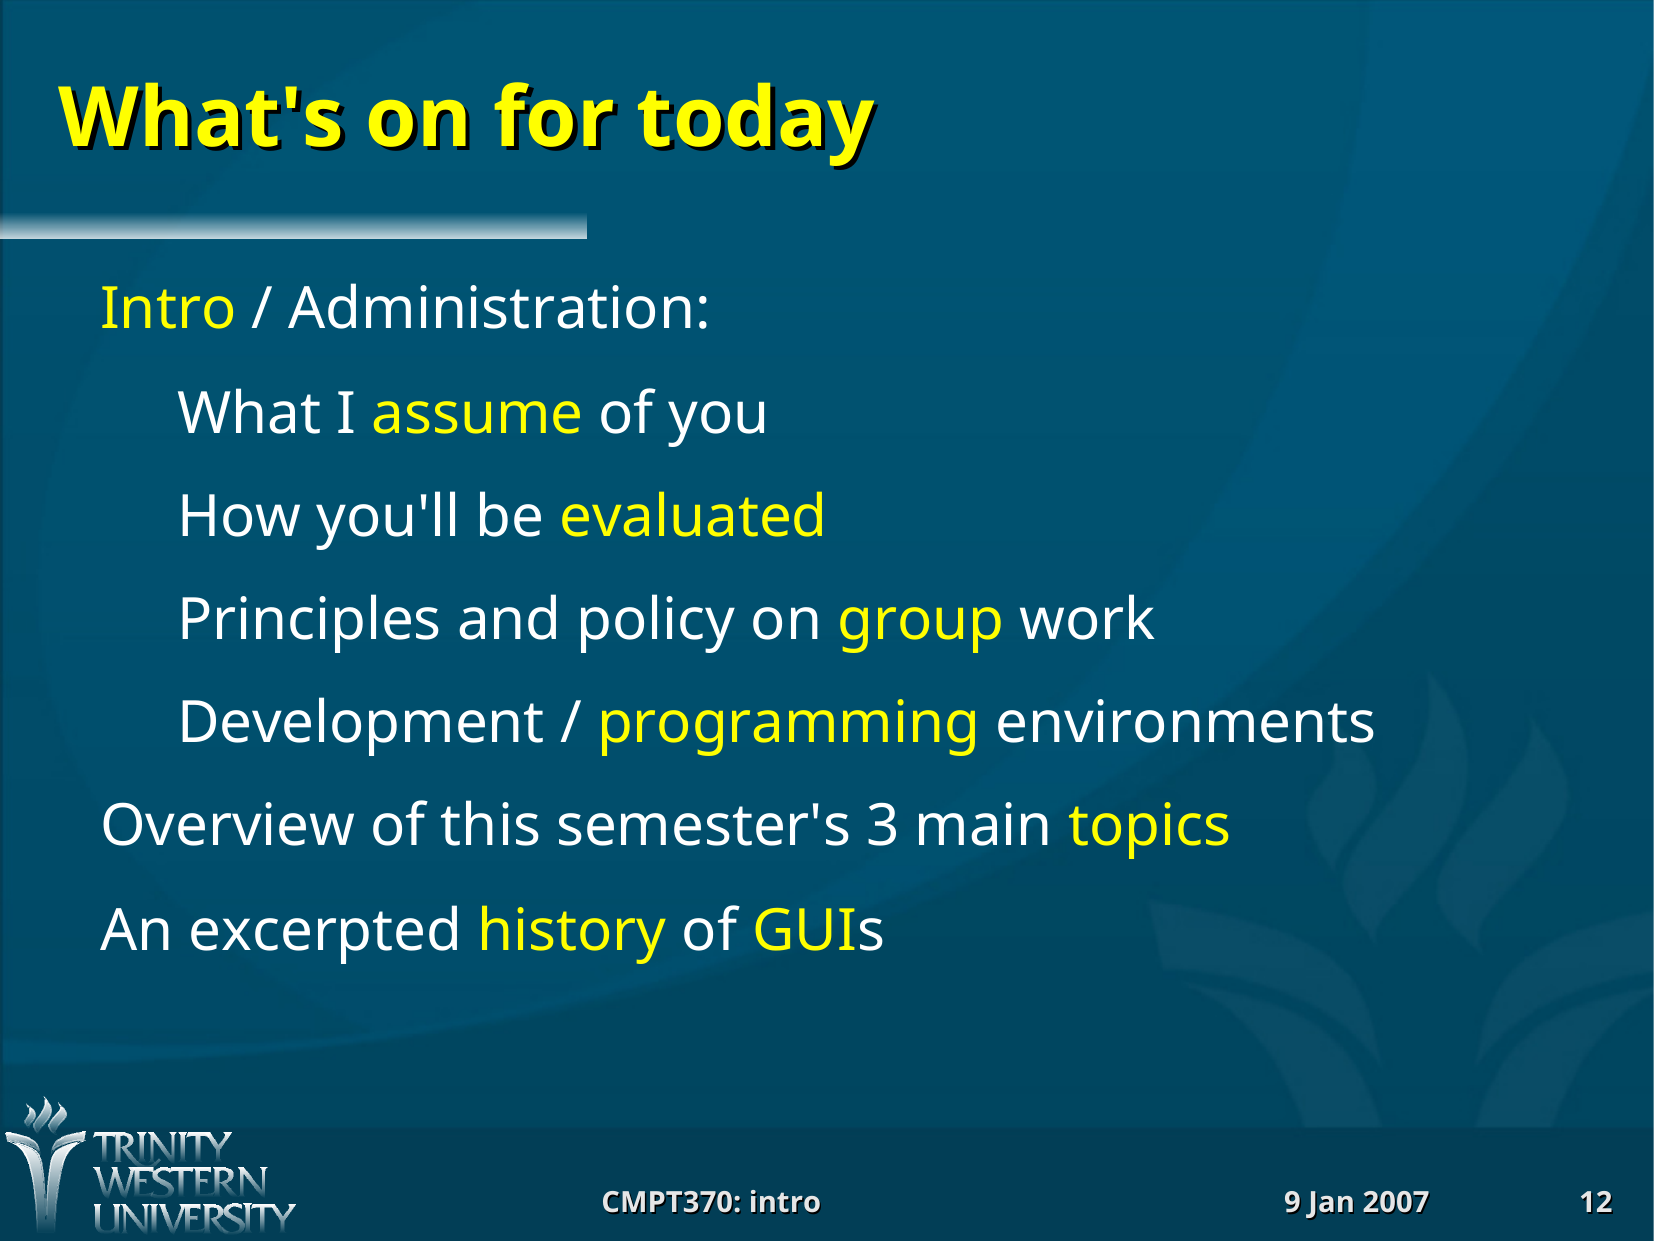

# What's on for today
Intro / Administration:
What I assume of you
How you'll be evaluated
Principles and policy on group work
Development / programming environments
Overview of this semester's 3 main topics
An excerpted history of GUIs
CMPT370: intro
9 Jan 2007
12